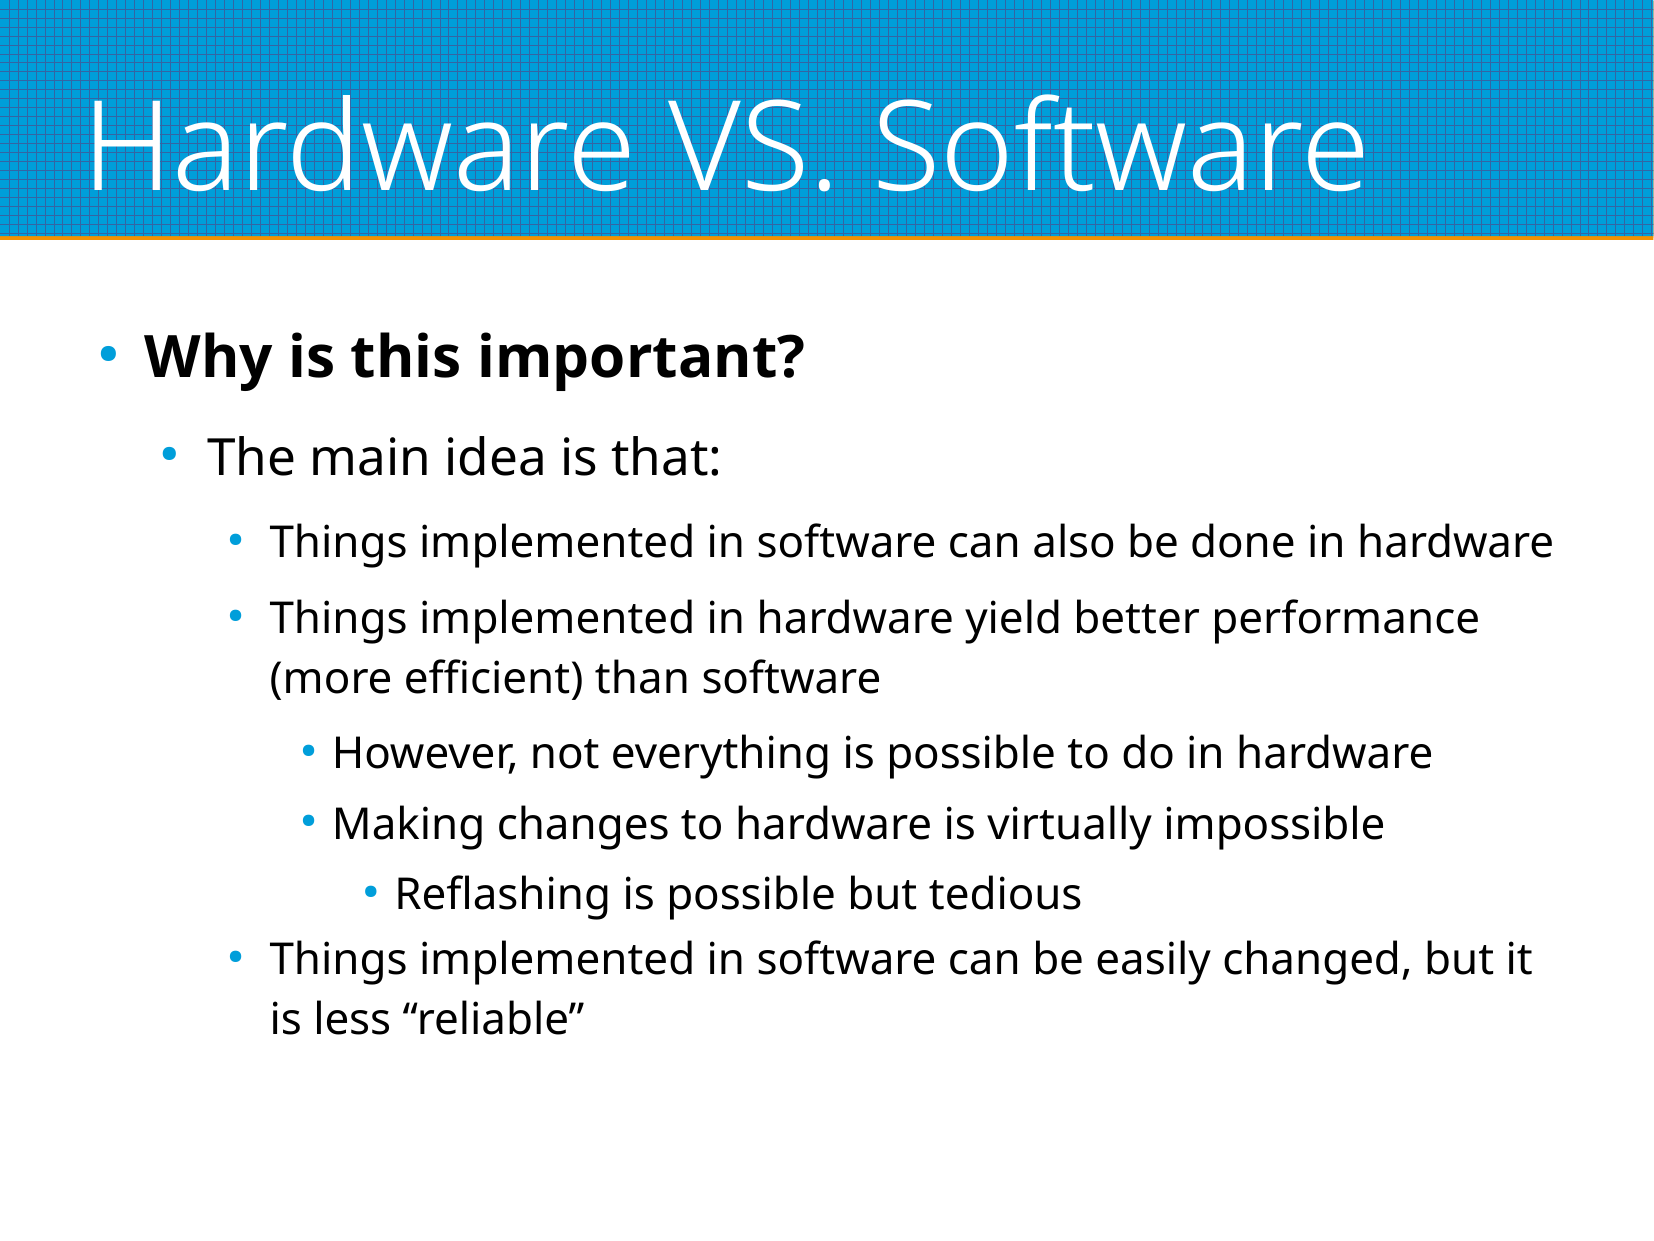

# Hardware VS. Software
Why is this important?
The main idea is that:
Things implemented in software can also be done in hardware
Things implemented in hardware yield better performance (more efficient) than software
However, not everything is possible to do in hardware
Making changes to hardware is virtually impossible
Reflashing is possible but tedious
Things implemented in software can be easily changed, but it is less ‘‘reliable’’